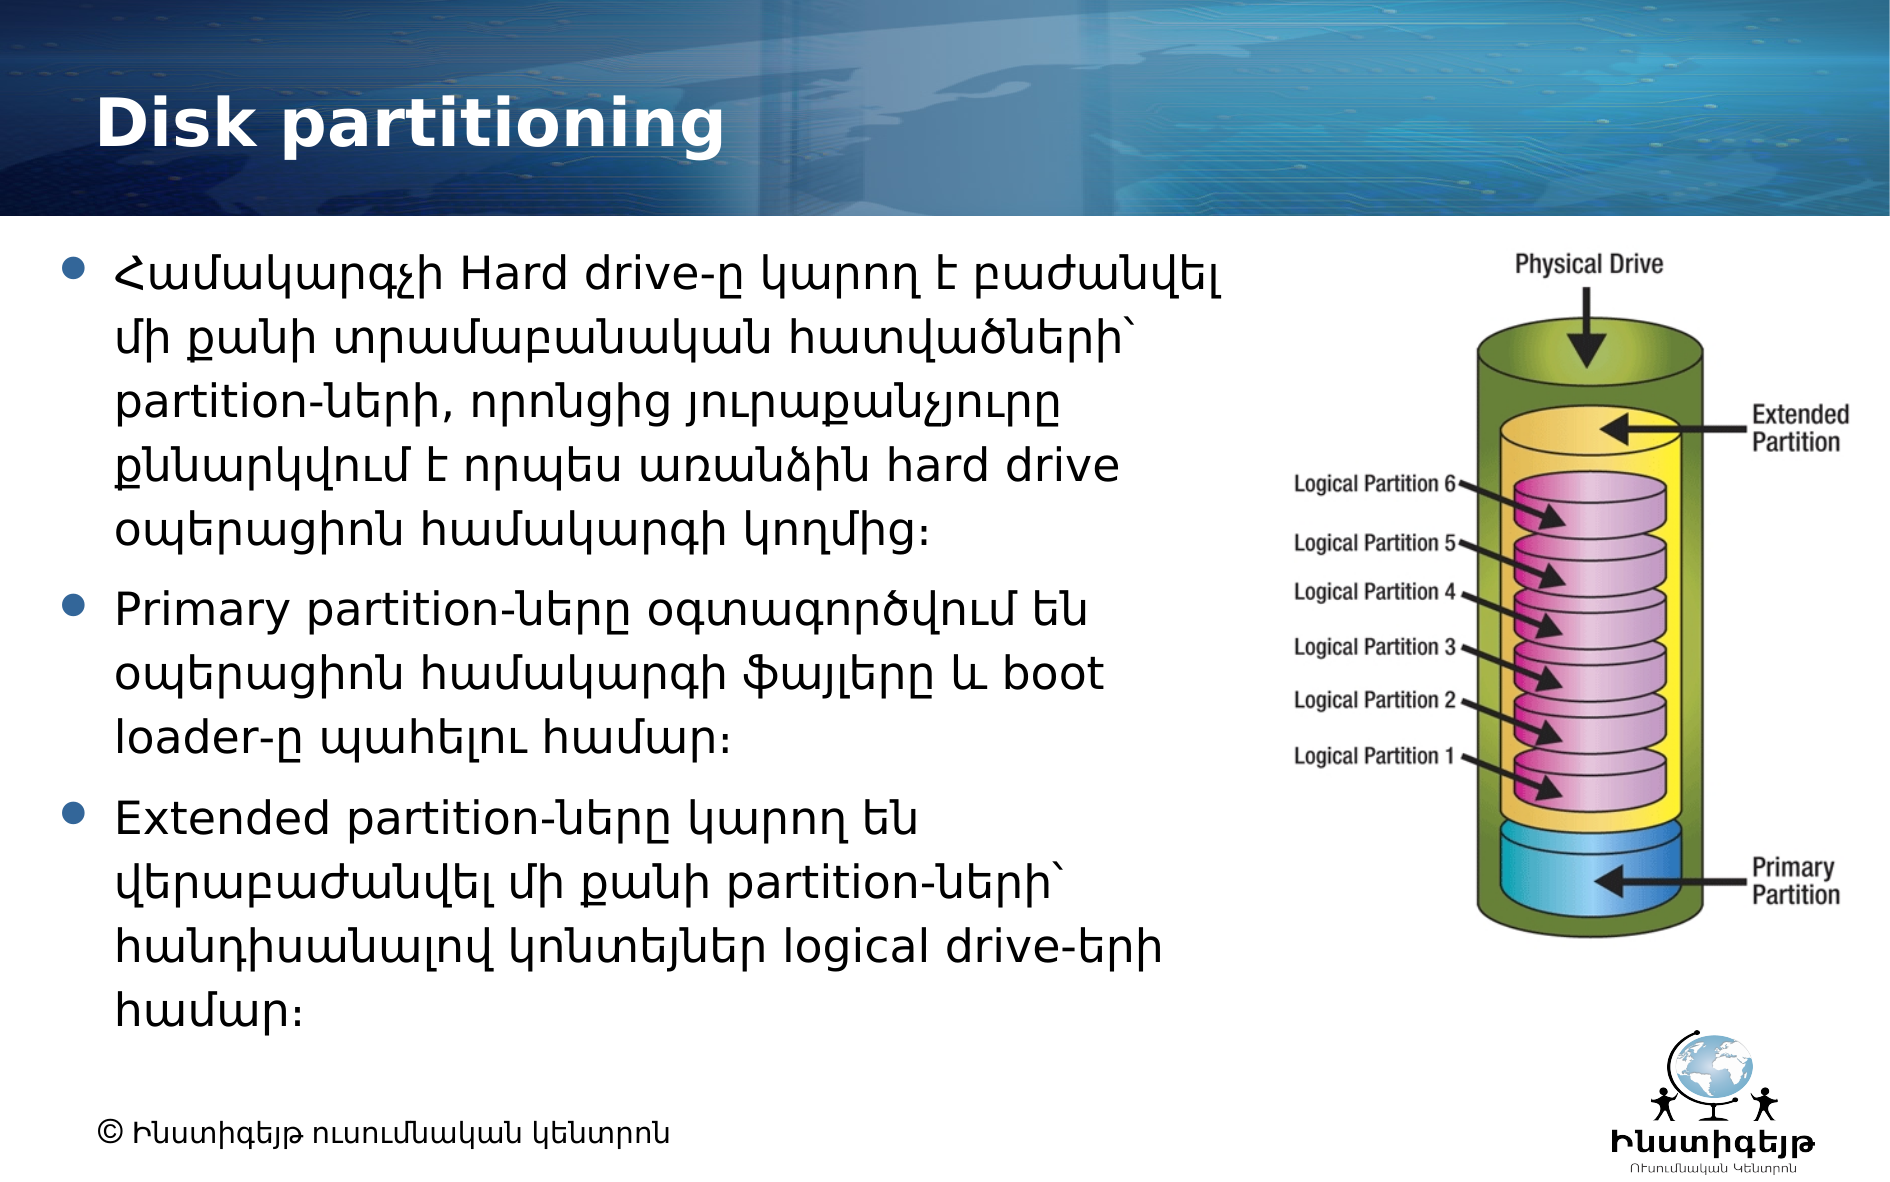

# Disk partitioning
Համակարգչի Hard drive-ը կարող է բաժանվել մի քանի տրամաբանական հատվածների՝ partition-ների, որոնցից յուրաքանչյուրը քննարկվում է որպես առանձին hard drive օպերացիոն համակարգի կողմից։
Primary partition-ները օգտագործվում են օպերացիոն համակարգի ֆայլերը և boot loader-ը պահելու համար։
Extended partition-ները կարող են վերաբաժանվել մի քանի partition-ների՝ հանդիսանալով կոնտեյներ logical drive-երի համար։